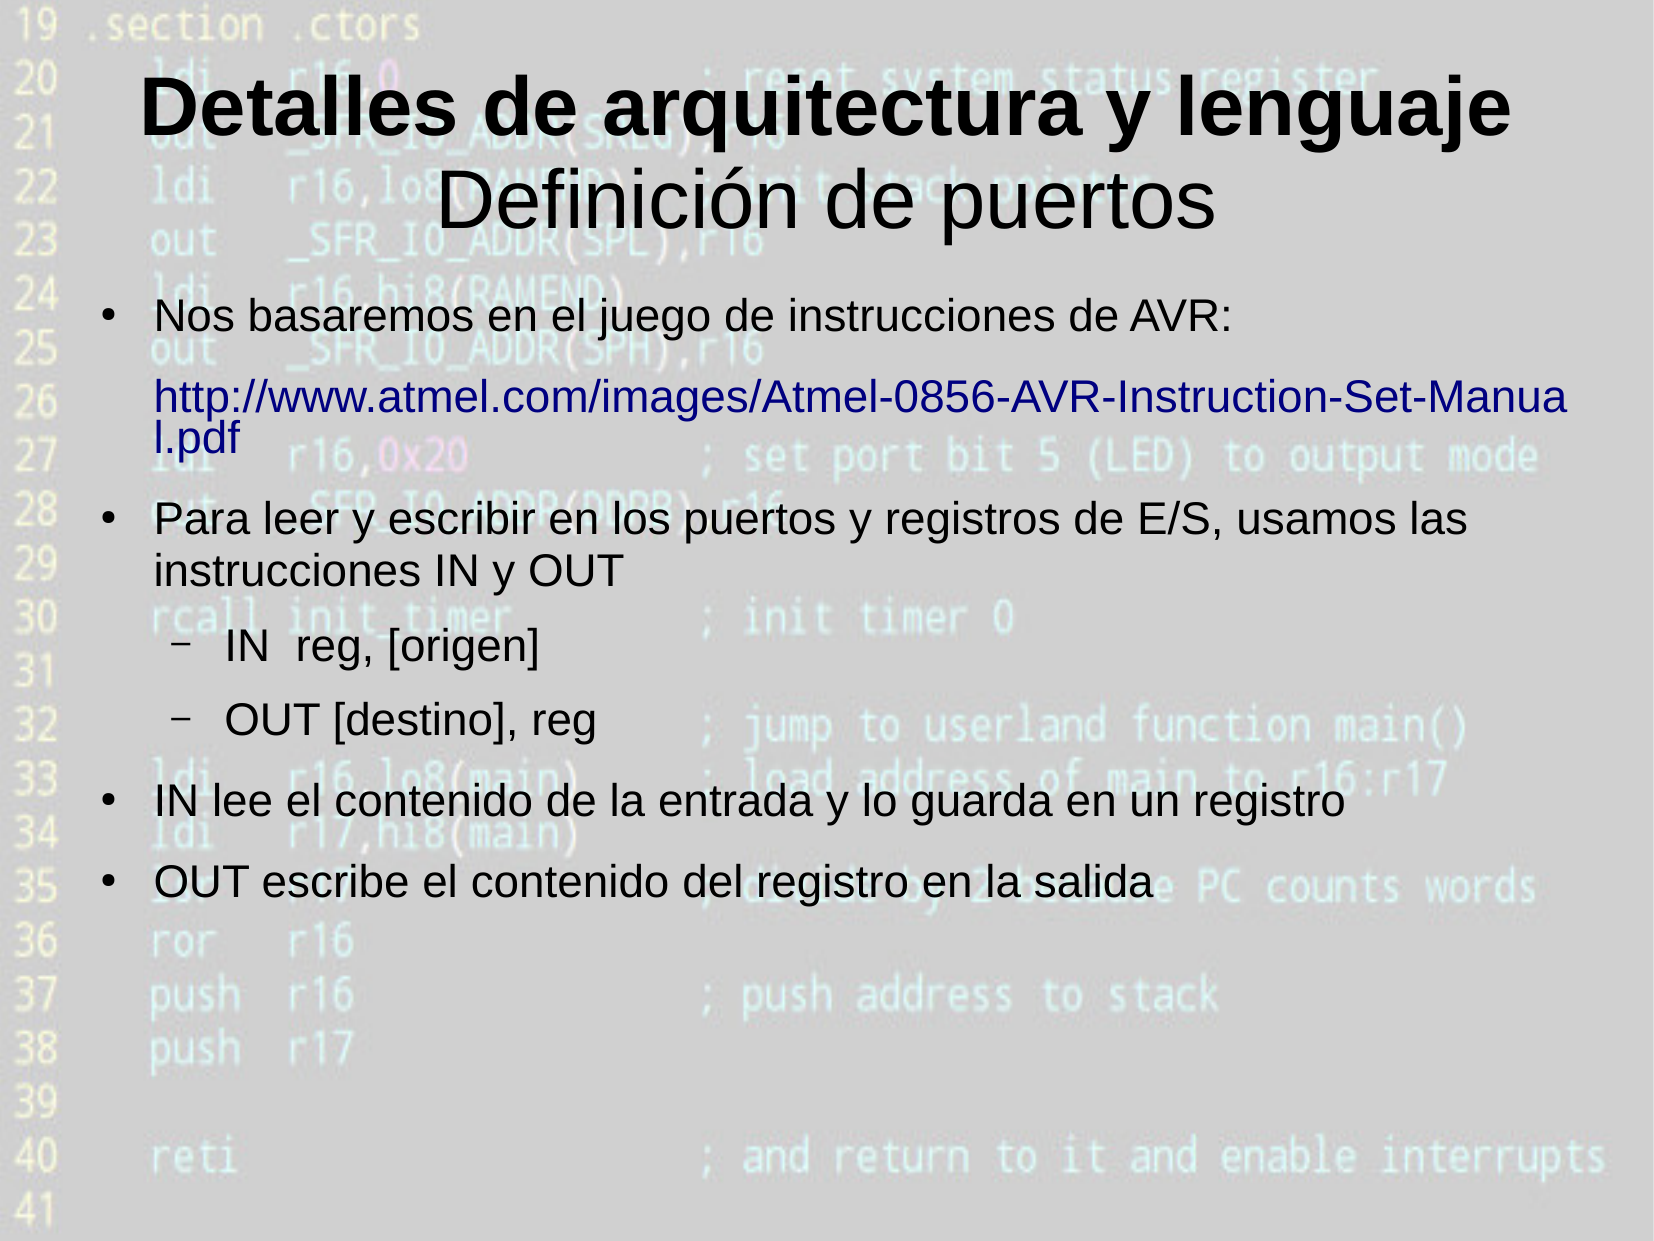

# Detalles de arquitectura y lenguaje Definición de puertos
Nos basaremos en el juego de instrucciones de AVR:
http://www.atmel.com/images/Atmel-0856-AVR-Instruction-Set-Manual.pdf
Para leer y escribir en los puertos y registros de E/S, usamos las instrucciones IN y OUT
IN reg, [origen]
OUT [destino], reg
IN lee el contenido de la entrada y lo guarda en un registro
OUT escribe el contenido del registro en la salida